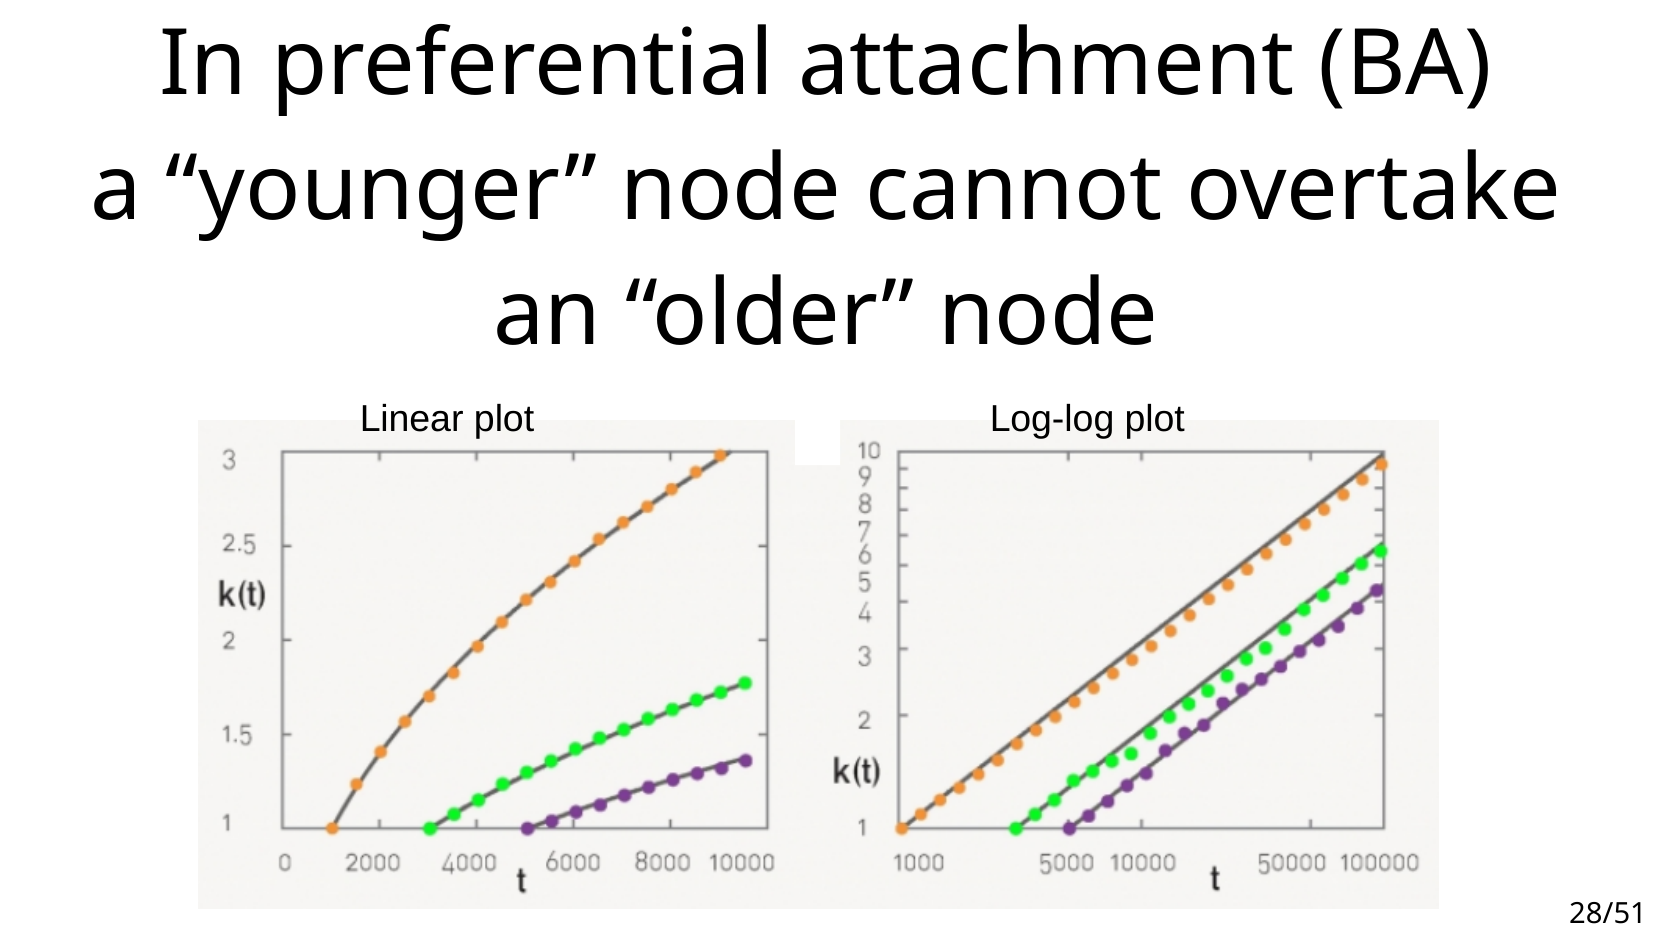

# In preferential attachment (BA) a “younger” node cannot overtake an “older” node
Linear plot
Log-log plot
28